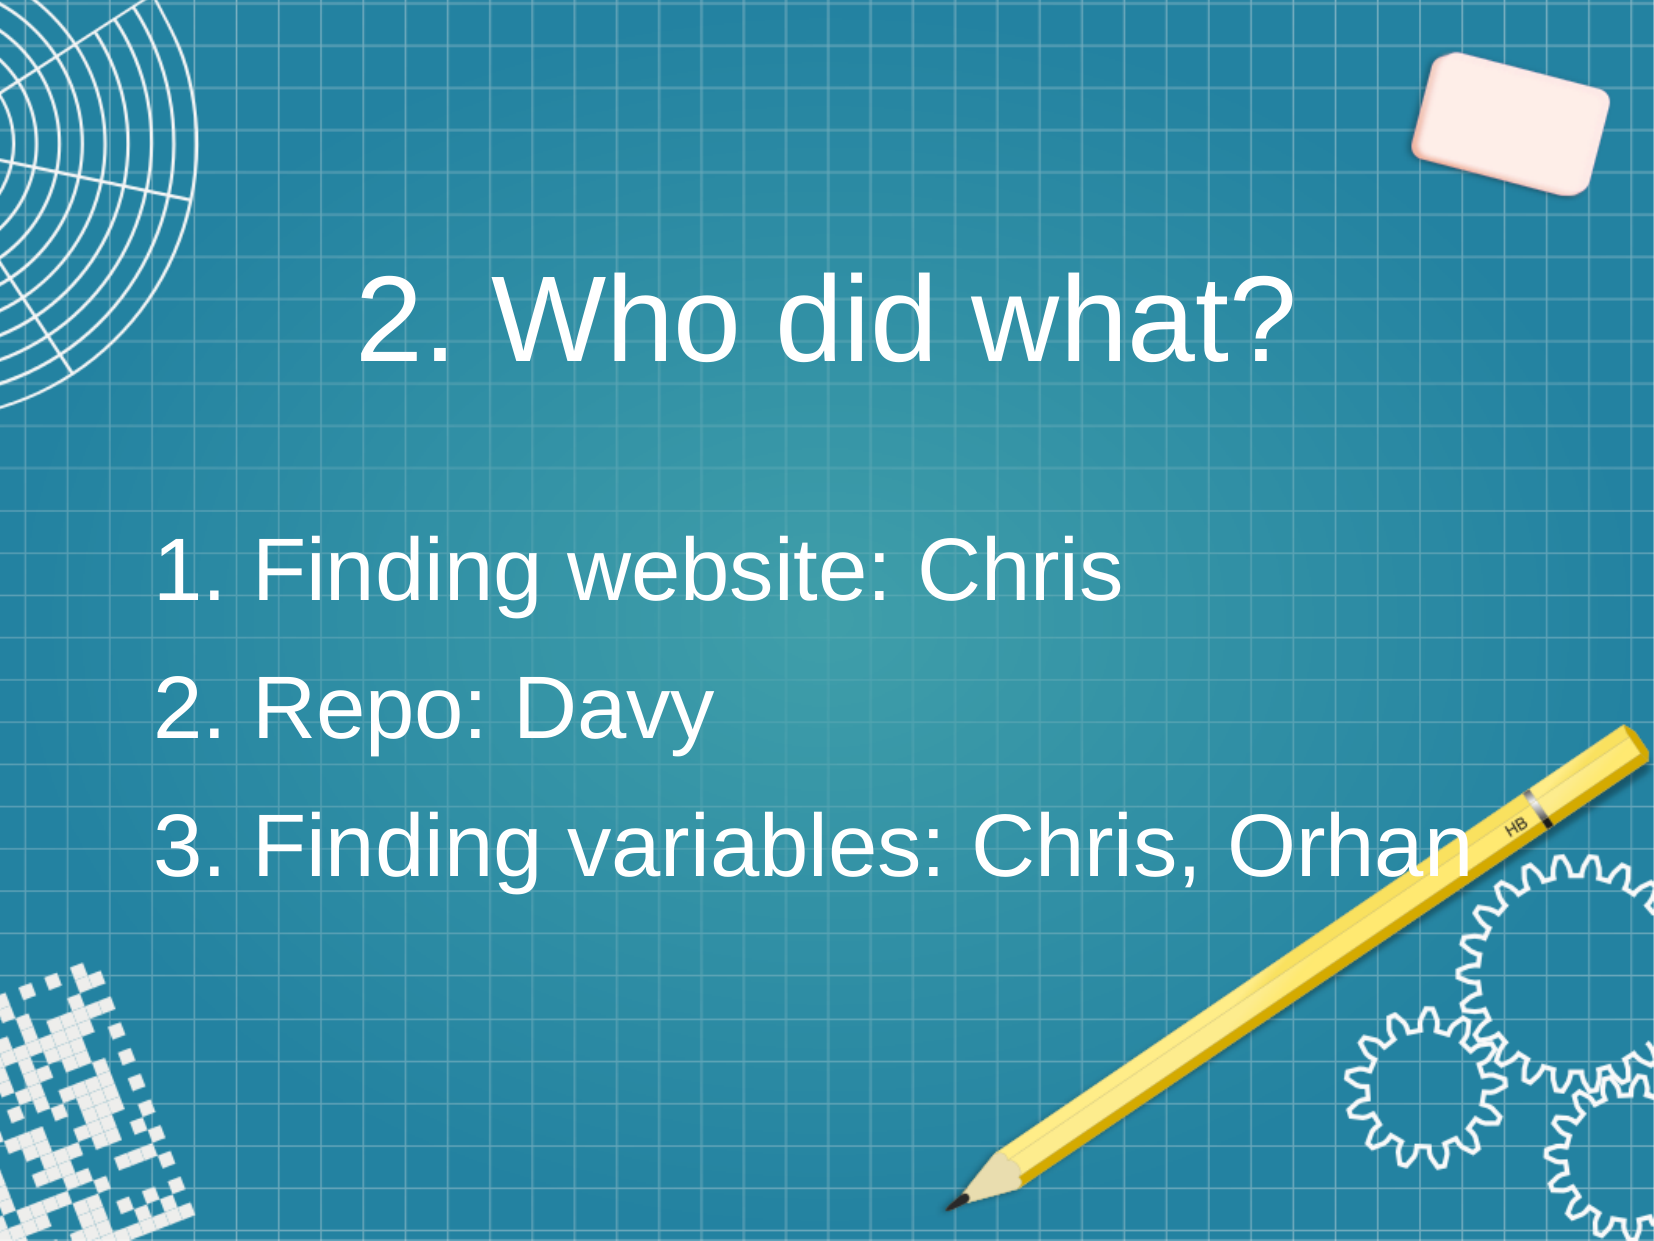

# 2. Who did what?
1. Finding website: Chris
2. Repo: Davy
3. Finding variables: Chris, Orhan